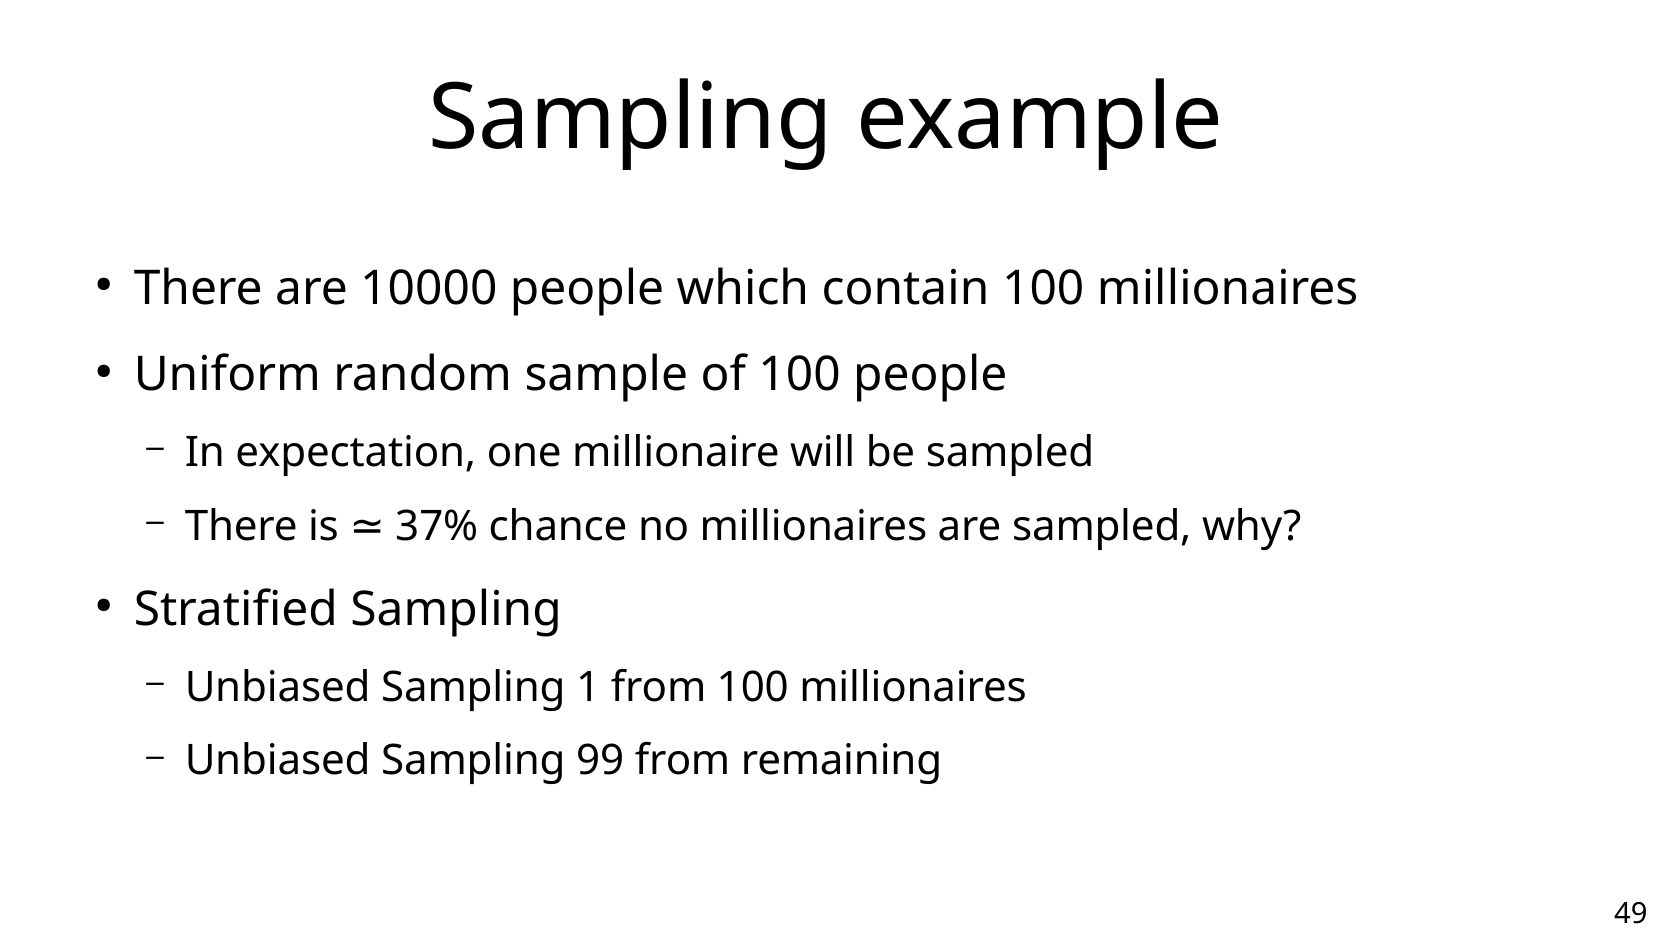

# Sampling example
There are 10000 people which contain 100 millionaires
Uniform random sample of 100 people
In expectation, one millionaire will be sampled
There is ≃ 37% chance no millionaires are sampled, why?
Stratified Sampling
Unbiased Sampling 1 from 100 millionaires
Unbiased Sampling 99 from remaining
49